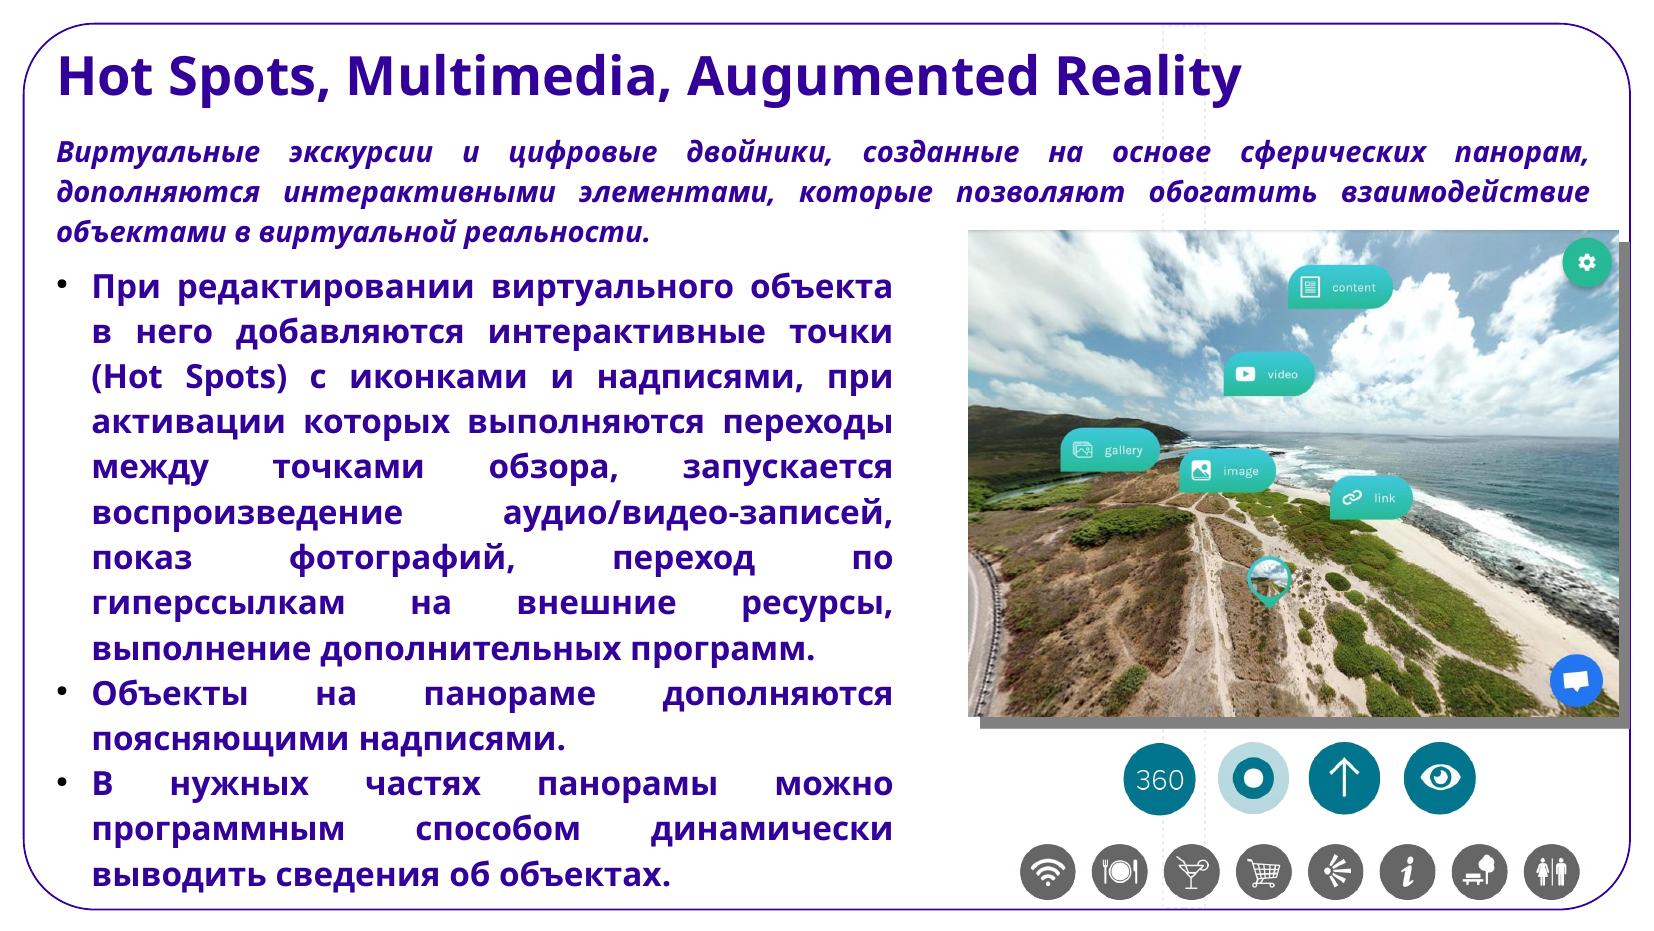

Hot Spots, Multimedia, Augumented Reality
Виртуальные экскурсии и цифровые двойники, созданные на основе сферических панорам, дополняются интерактивными элементами, которые позволяют обогатить взаимодействие объектами в виртуальной реальности.
При редактировании виртуального объекта в него добавляются интерактивные точки (Hot Spots) с иконками и надписями, при активации которых выполняются переходы между точками обзора, запускается воспроизведение аудио/видео-записей, показ фотографий, переход по гиперссылкам на внешние ресурсы, выполнение дополнительных программ.
Объекты на панораме дополняются поясняющими надписями.
В нужных частях панорамы можно программным способом динамически выводить сведения об объектах.